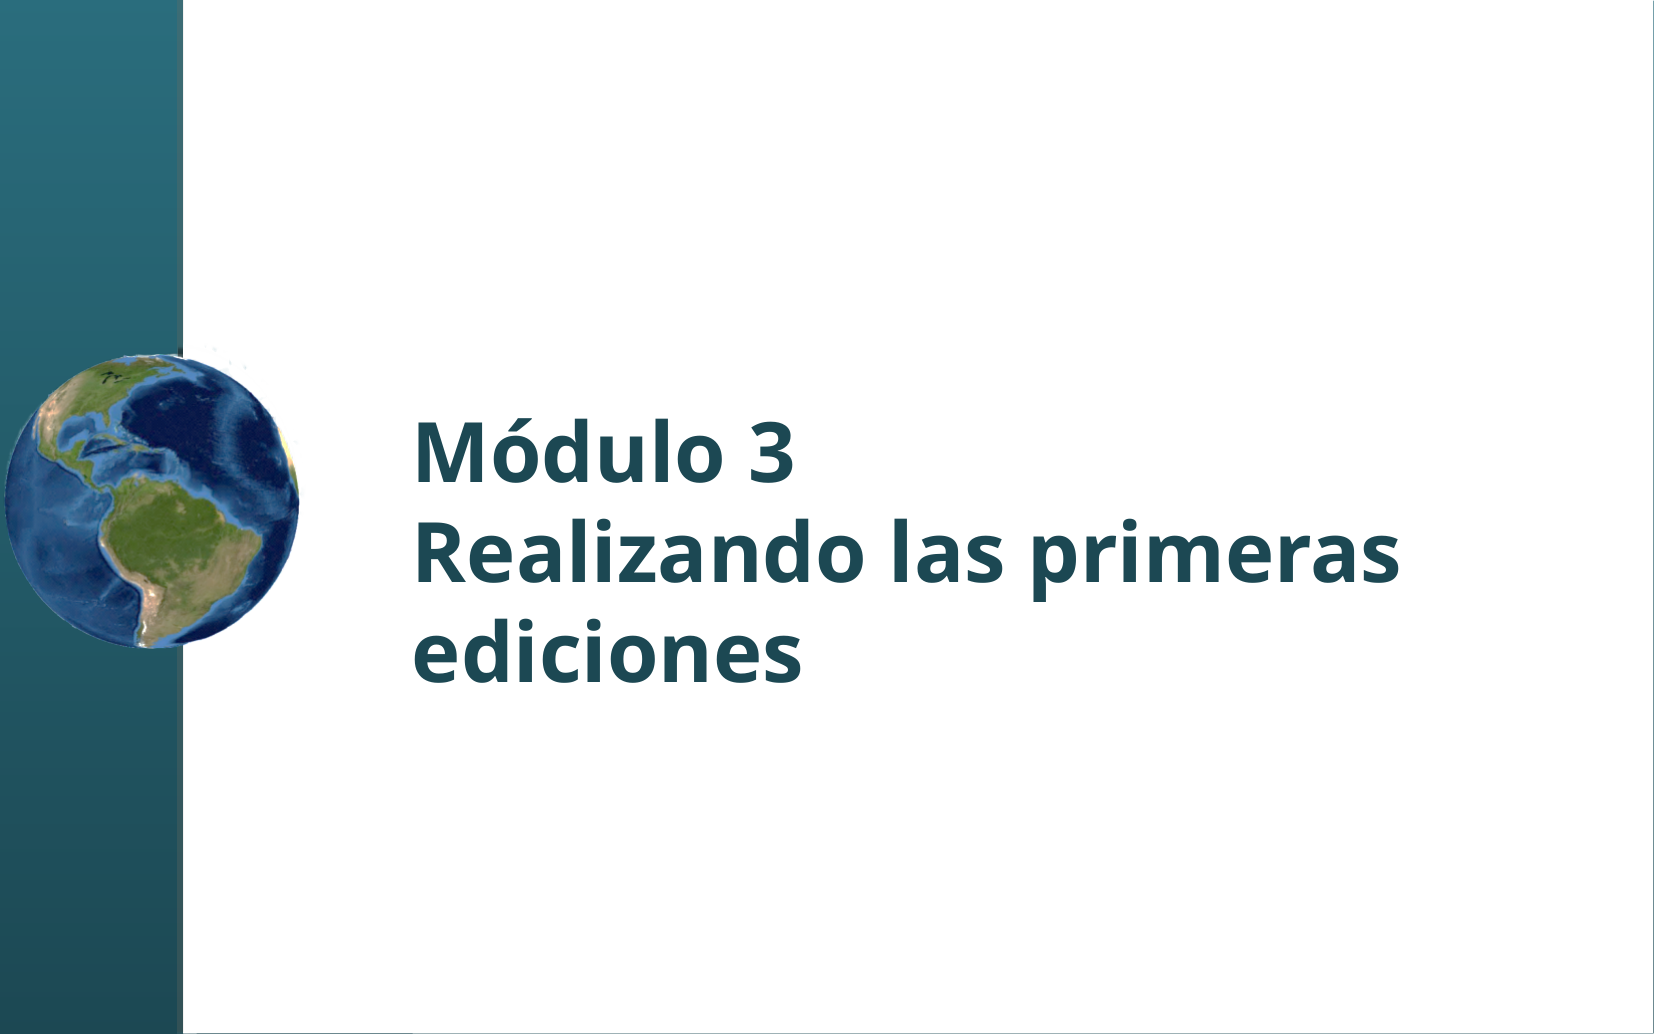

# Módulo 3 Realizando las primeras ediciones